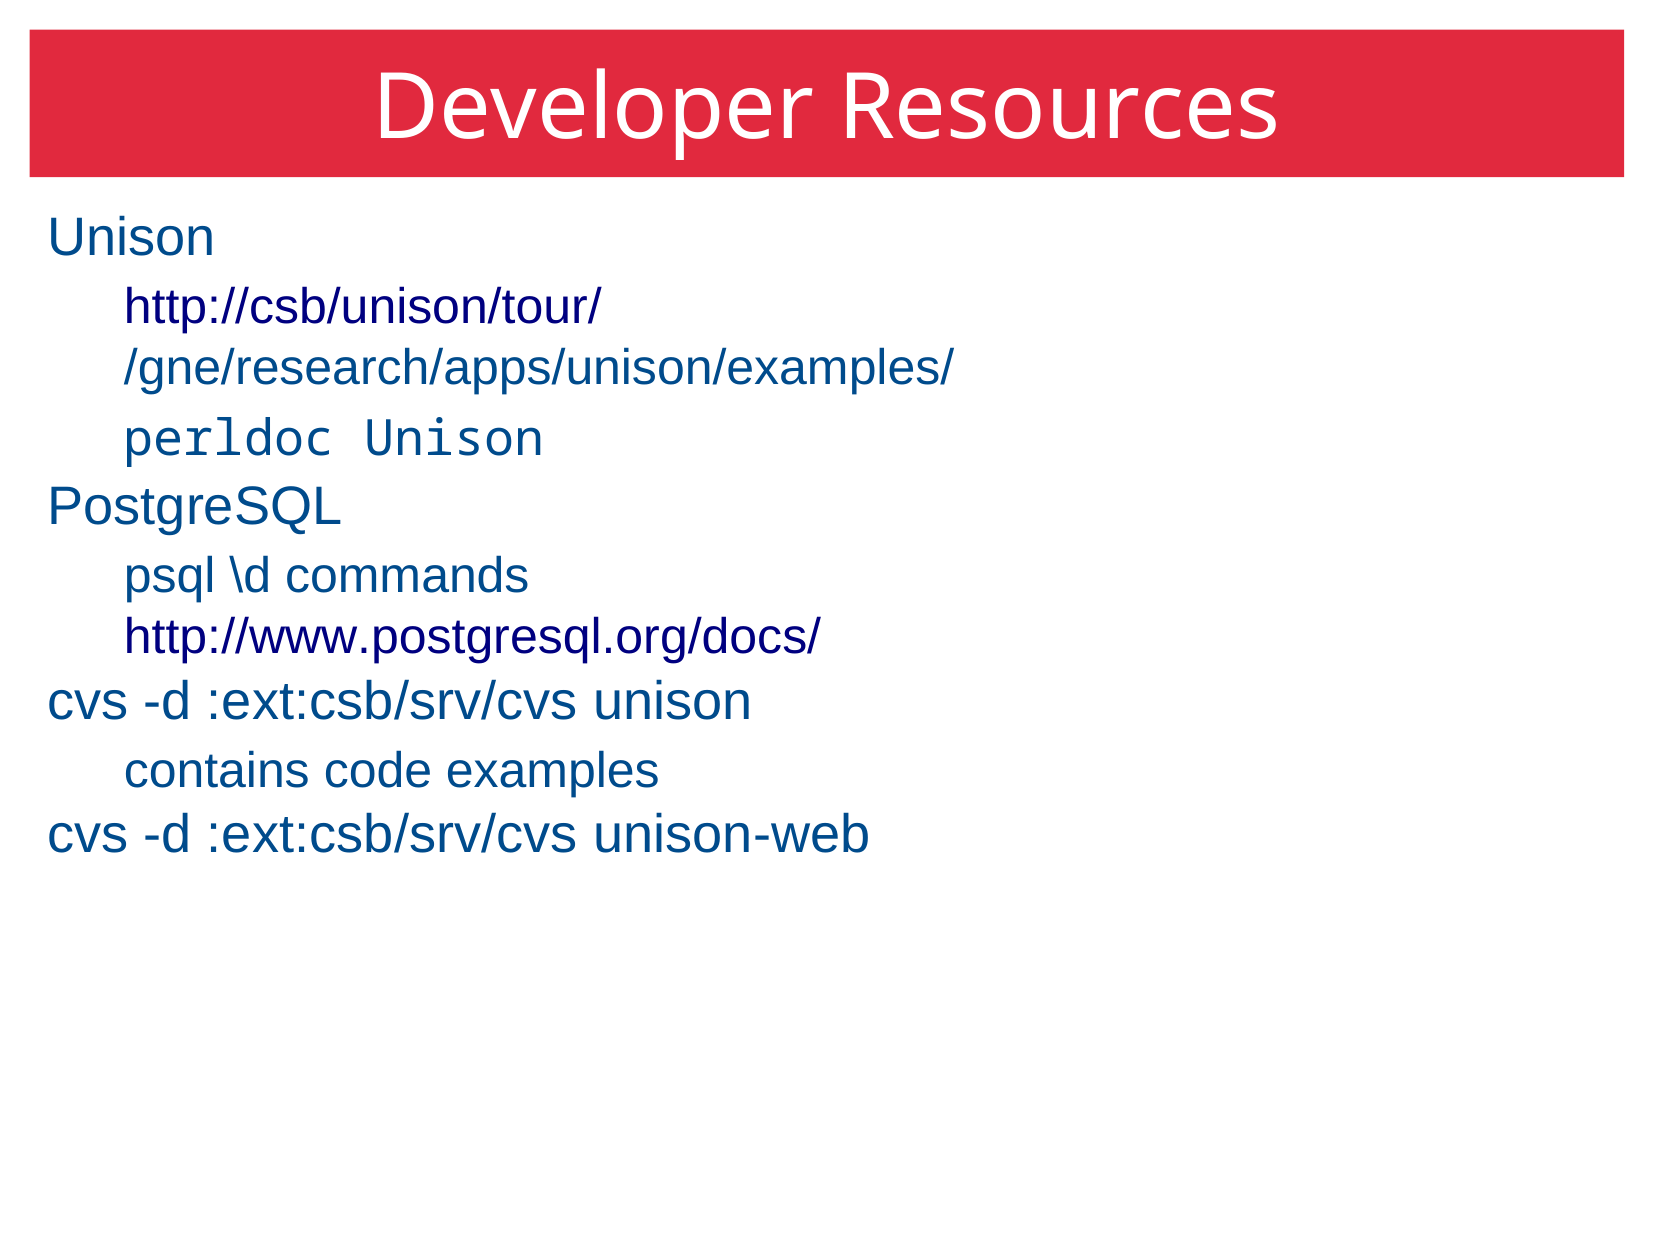

# Developer Resources
Unison
http://csb/unison/tour/
/gne/research/apps/unison/examples/
perldoc Unison
PostgreSQL
psql \d commands
http://www.postgresql.org/docs/
cvs -d :ext:csb/srv/cvs unison
contains code examples
cvs -d :ext:csb/srv/cvs unison-web